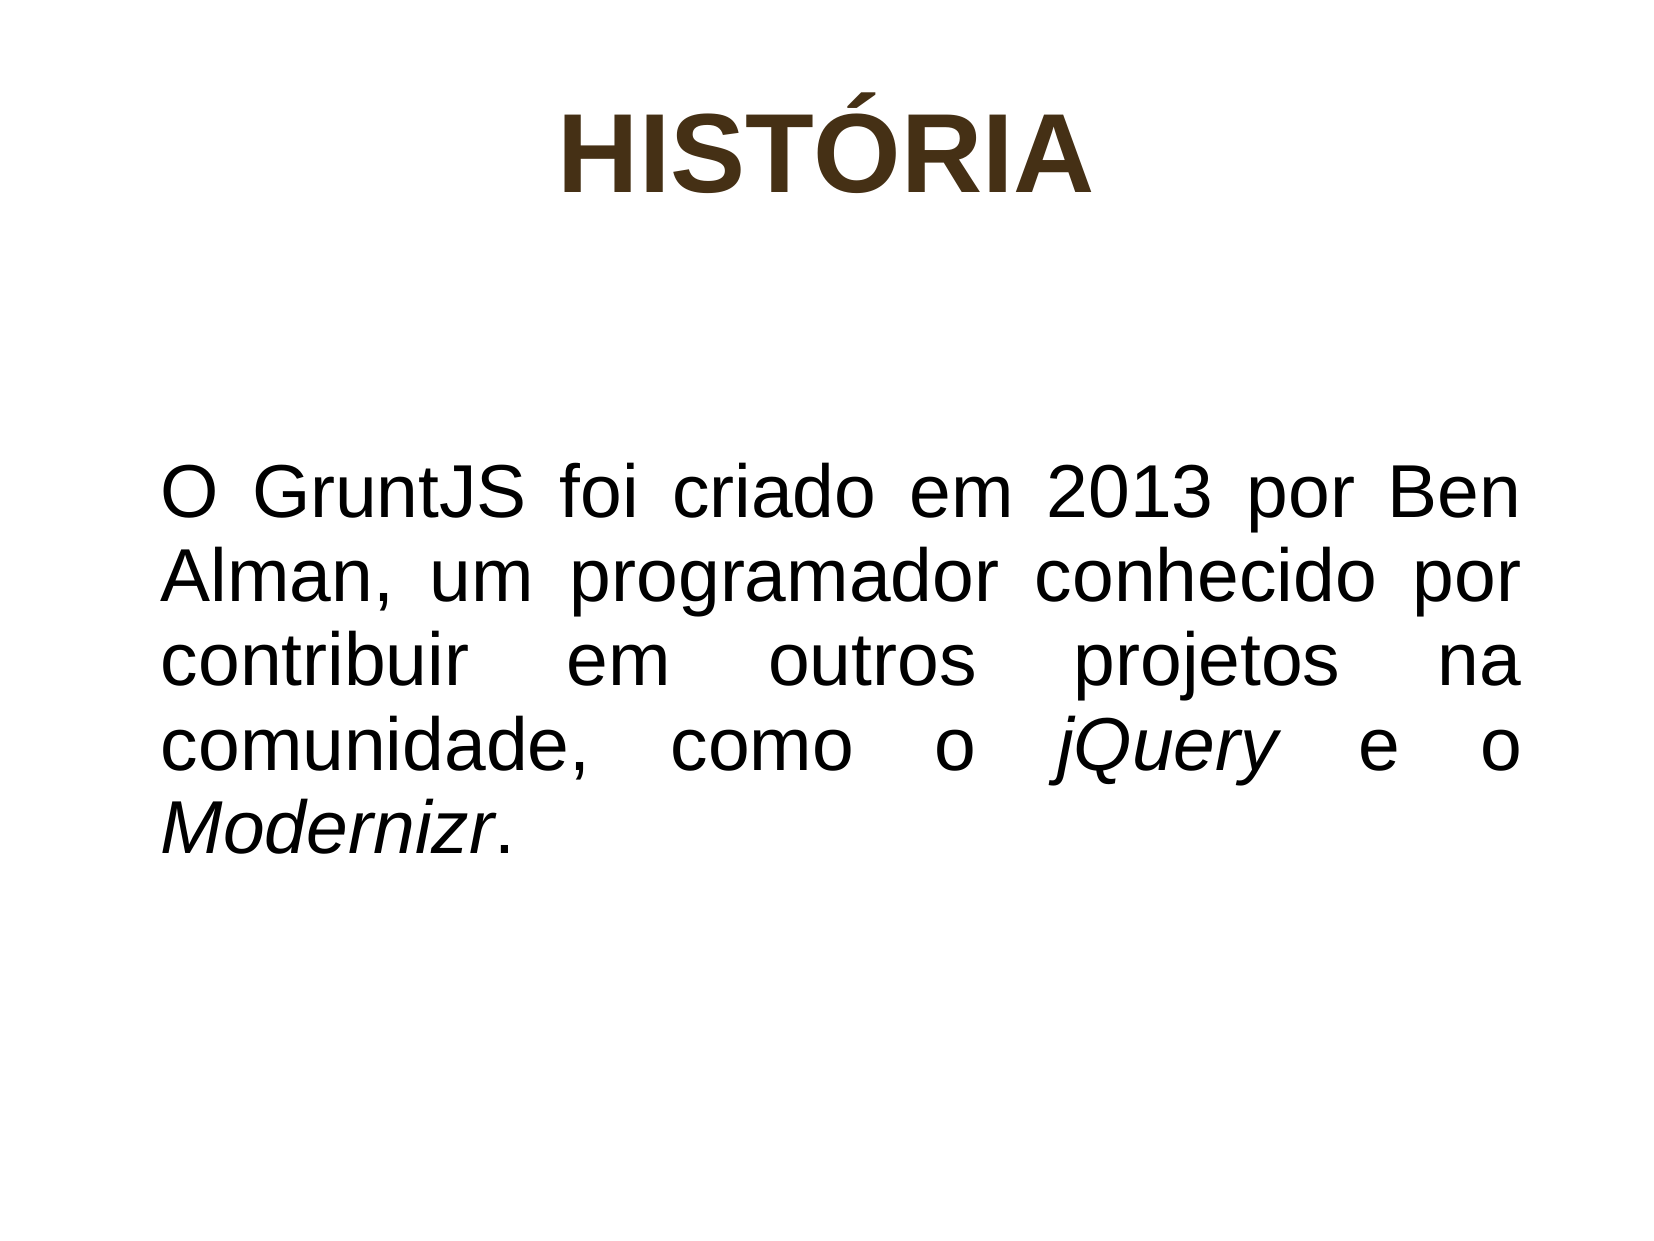

# HISTÓRIA
O GruntJS foi criado em 2013 por Ben Alman, um programador conhecido por contribuir em outros projetos na comunidade, como o jQuery e o Modernizr.